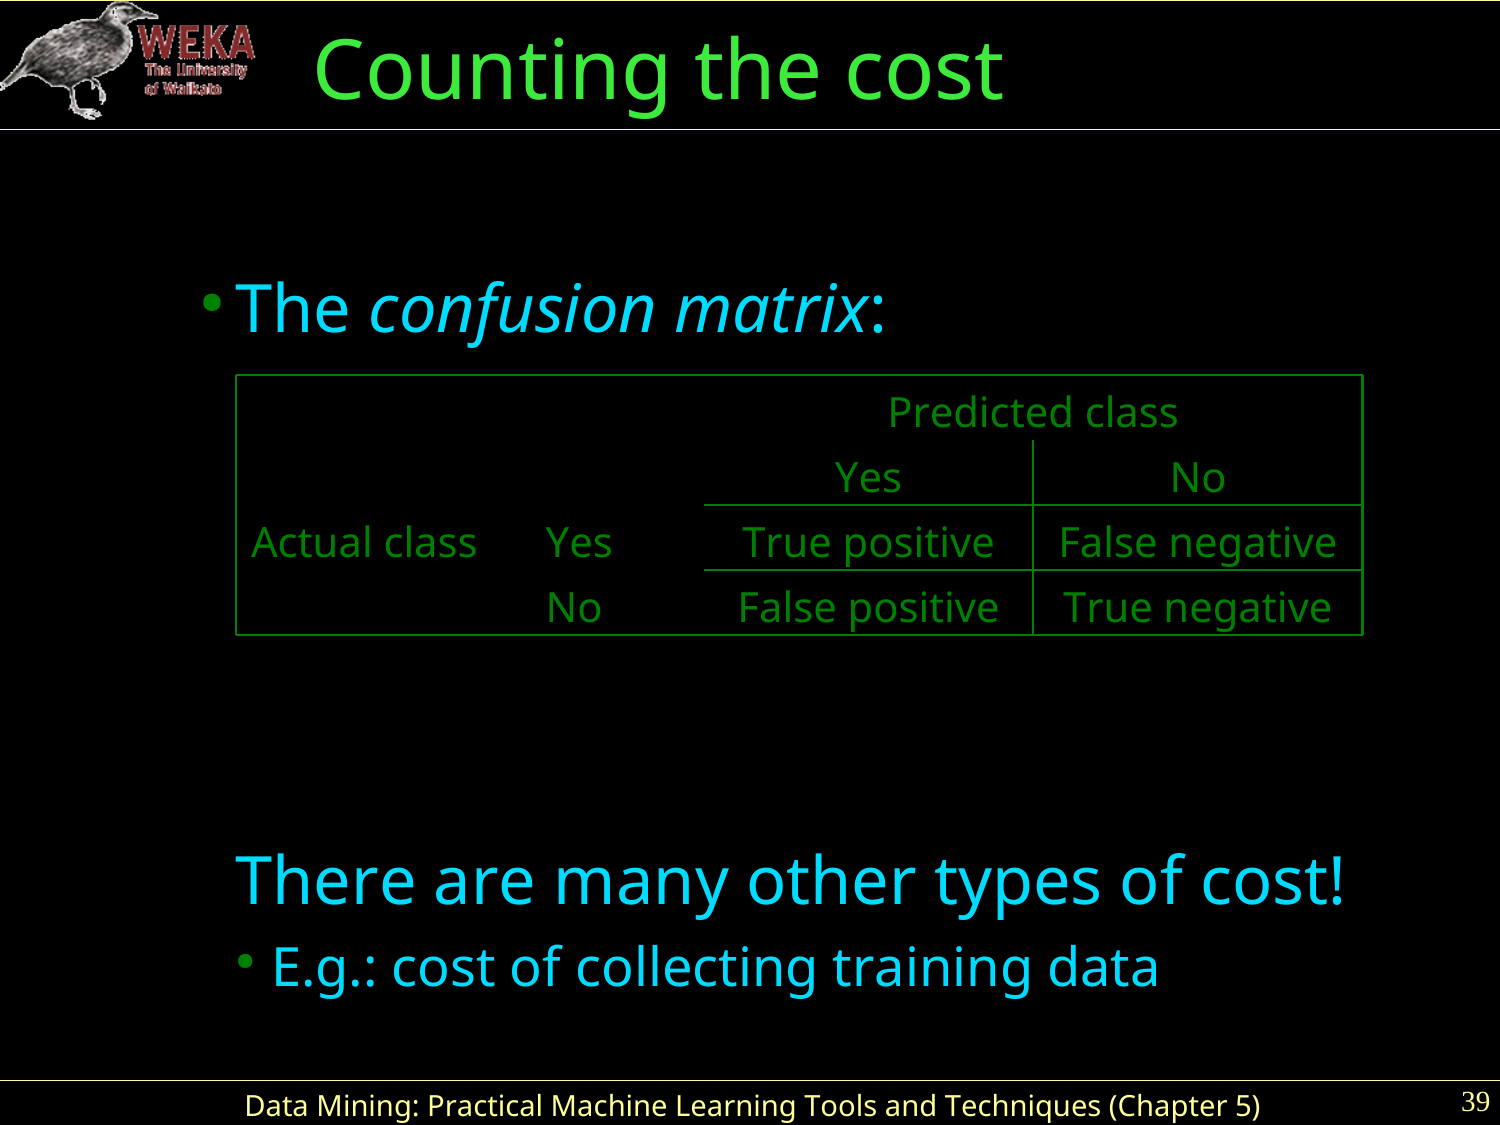

# Counting the cost
The confusion matrix:
There are many other types of cost!
E.g.: cost of collecting training data
Predicted class
Yes
No
Actual class
Yes
True positive
False negative
No
False positive
True negative
Data Mining: Practical Machine Learning Tools and Techniques (Chapter 5)
39